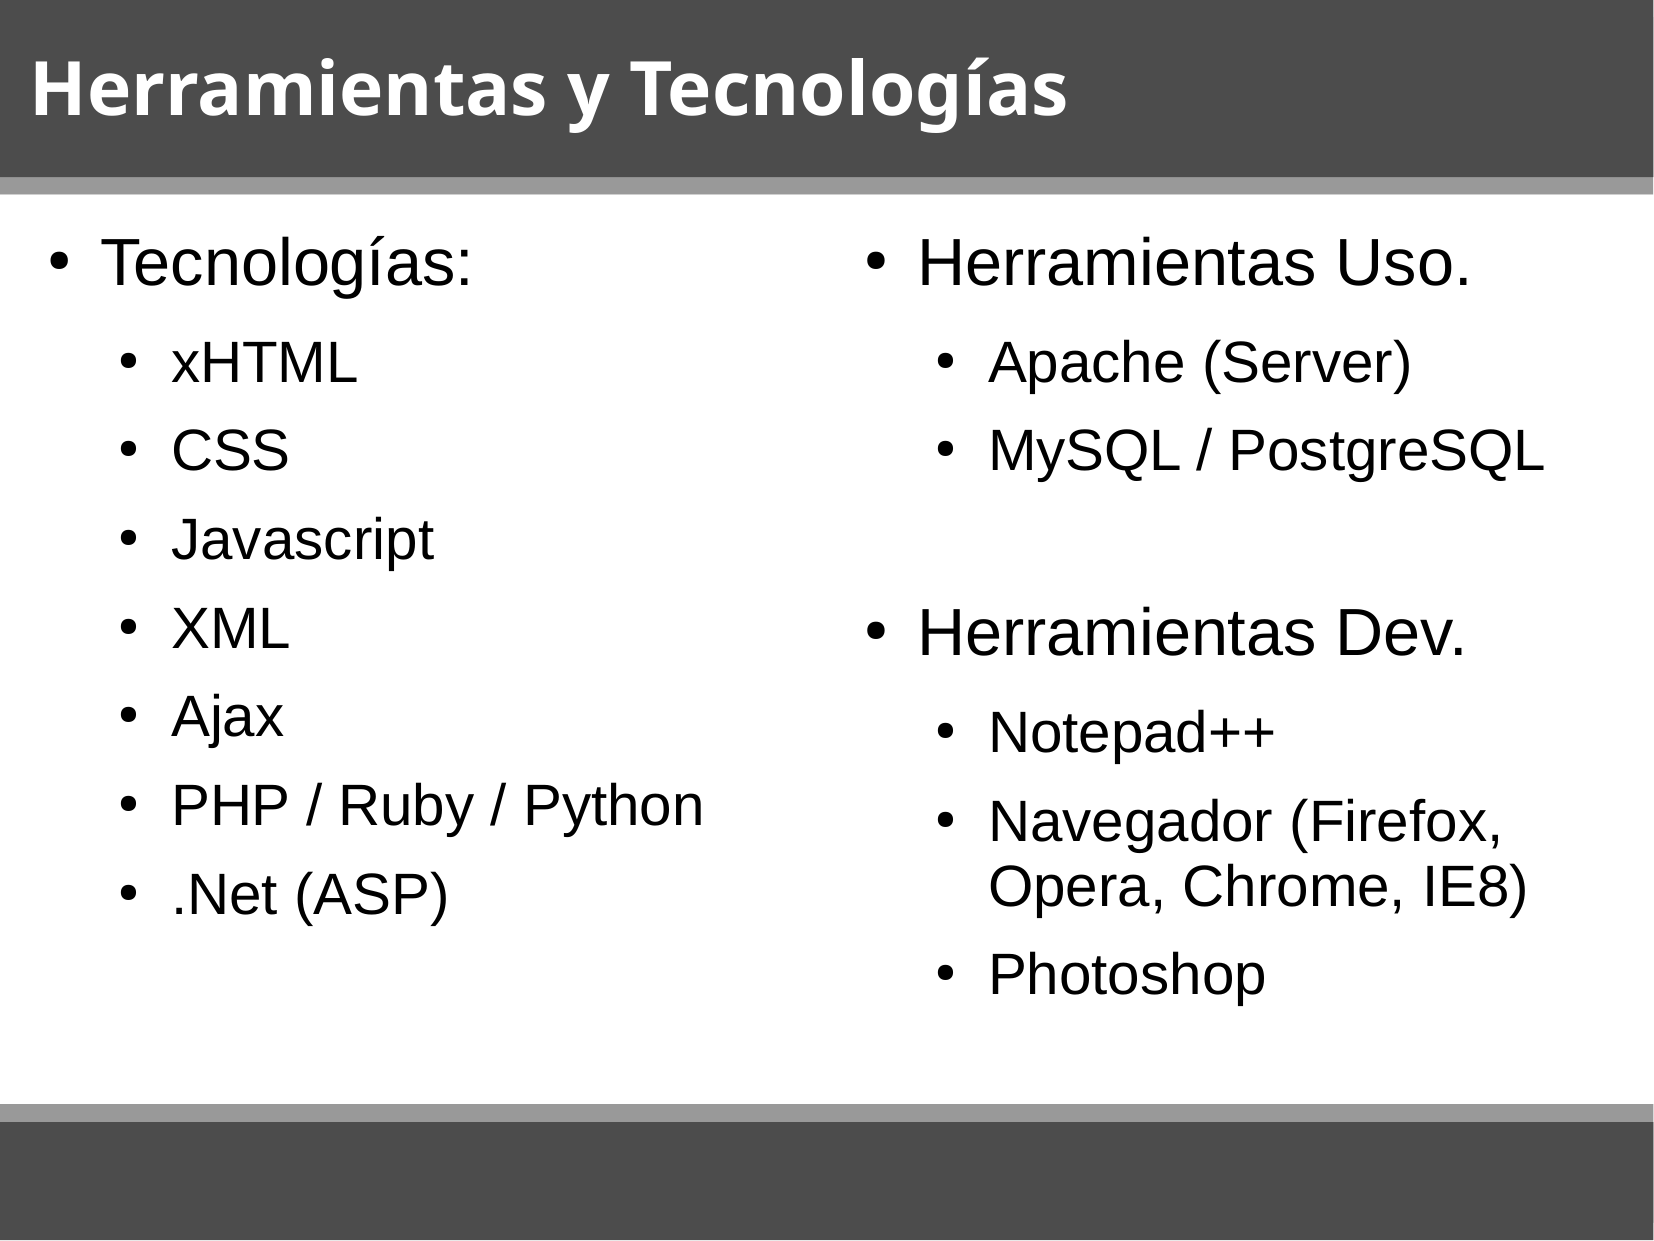

# Herramientas y Tecnologías
Tecnologías:
xHTML
CSS
Javascript
XML
Ajax
PHP / Ruby / Python
.Net (ASP)
Herramientas Uso.
Apache (Server)
MySQL / PostgreSQL
Herramientas Dev.
Notepad++
Navegador (Firefox, Opera, Chrome, IE8)
Photoshop